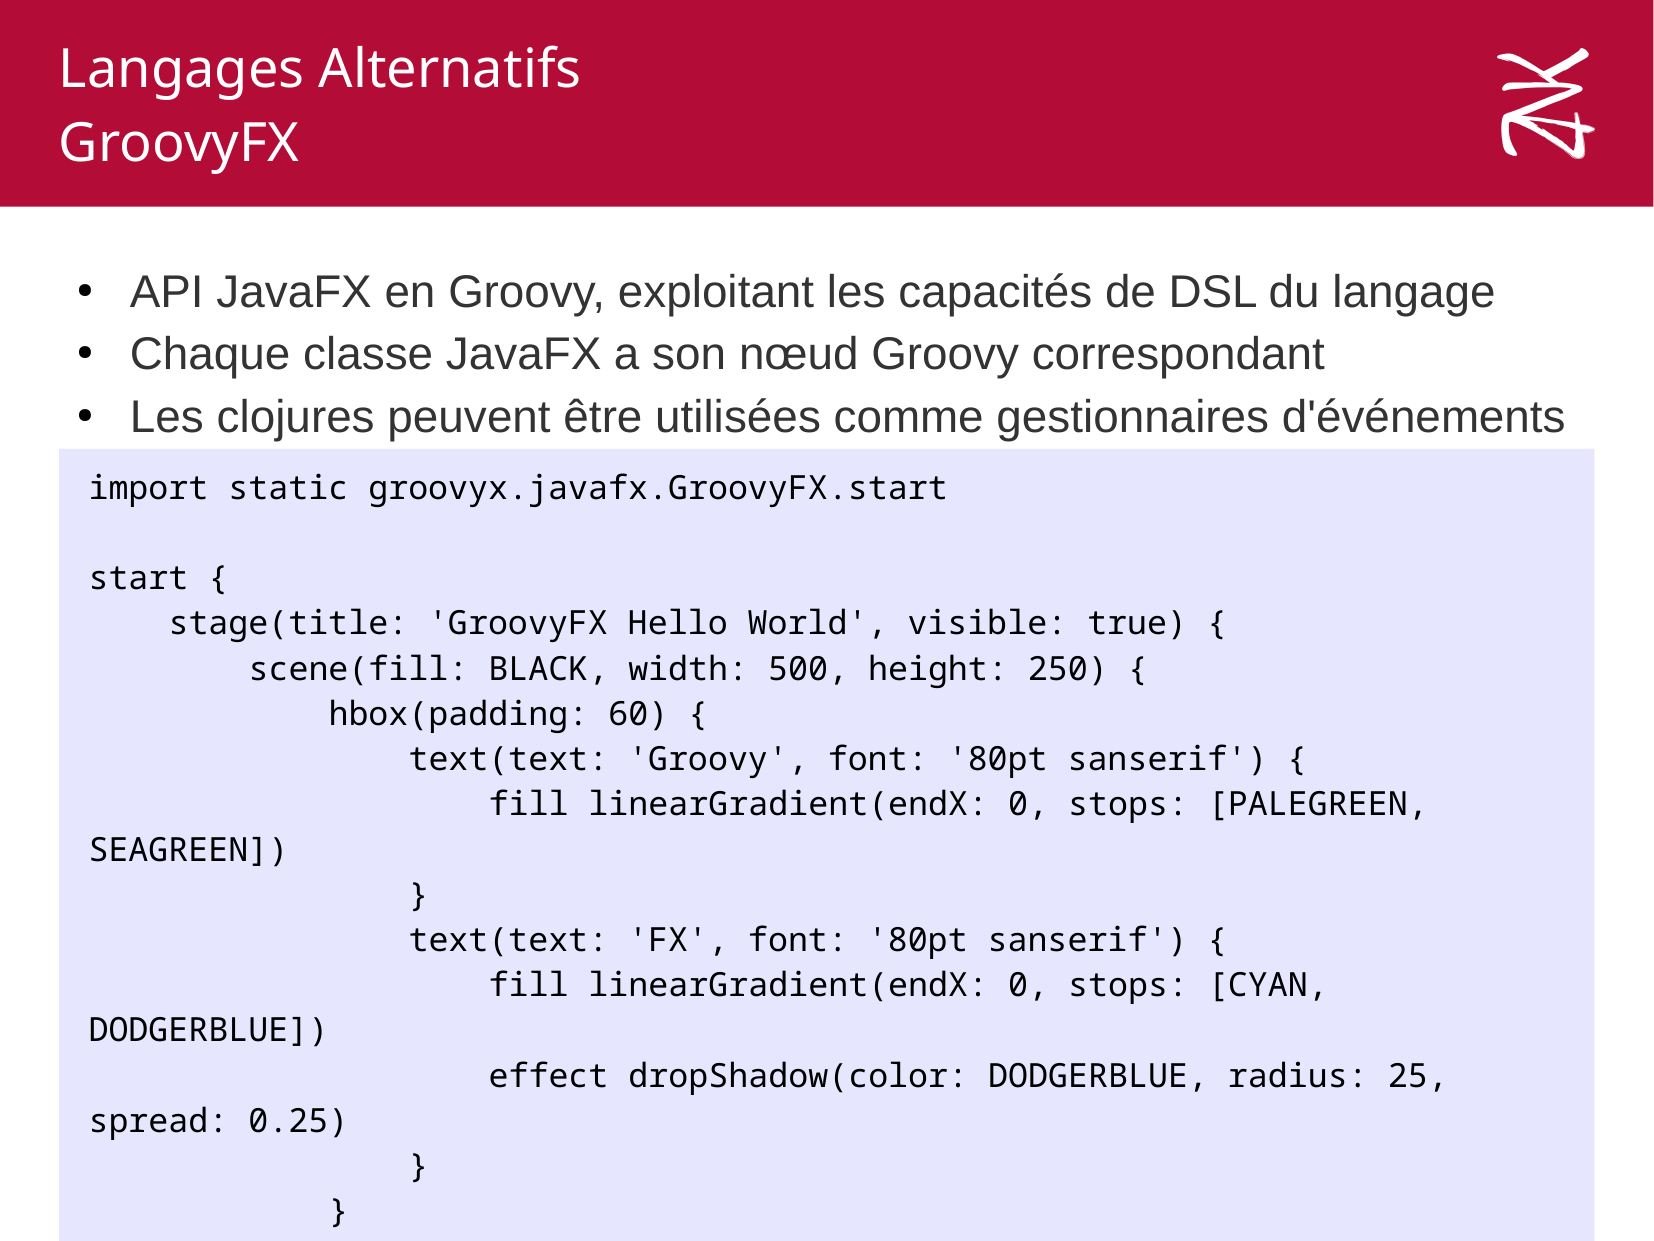

# Langages Alternatifs GroovyFX
API JavaFX en Groovy, exploitant les capacités de DSL du langage
Chaque classe JavaFX a son nœud Groovy correspondant
Les clojures peuvent être utilisées comme gestionnaires d'événements
http://groovyfx.org/
import static groovyx.javafx.GroovyFX.start
start {
 stage(title: 'GroovyFX Hello World', visible: true) {
 scene(fill: BLACK, width: 500, height: 250) {
 hbox(padding: 60) {
 text(text: 'Groovy', font: '80pt sanserif') {
 fill linearGradient(endX: 0, stops: [PALEGREEN, SEAGREEN])
 }
 text(text: 'FX', font: '80pt sanserif') {
 fill linearGradient(endX: 0, stops: [CYAN, DODGERBLUE])
 effect dropShadow(color: DODGERBLUE, radius: 25, spread: 0.25)
 }
 }
 }
 }
}